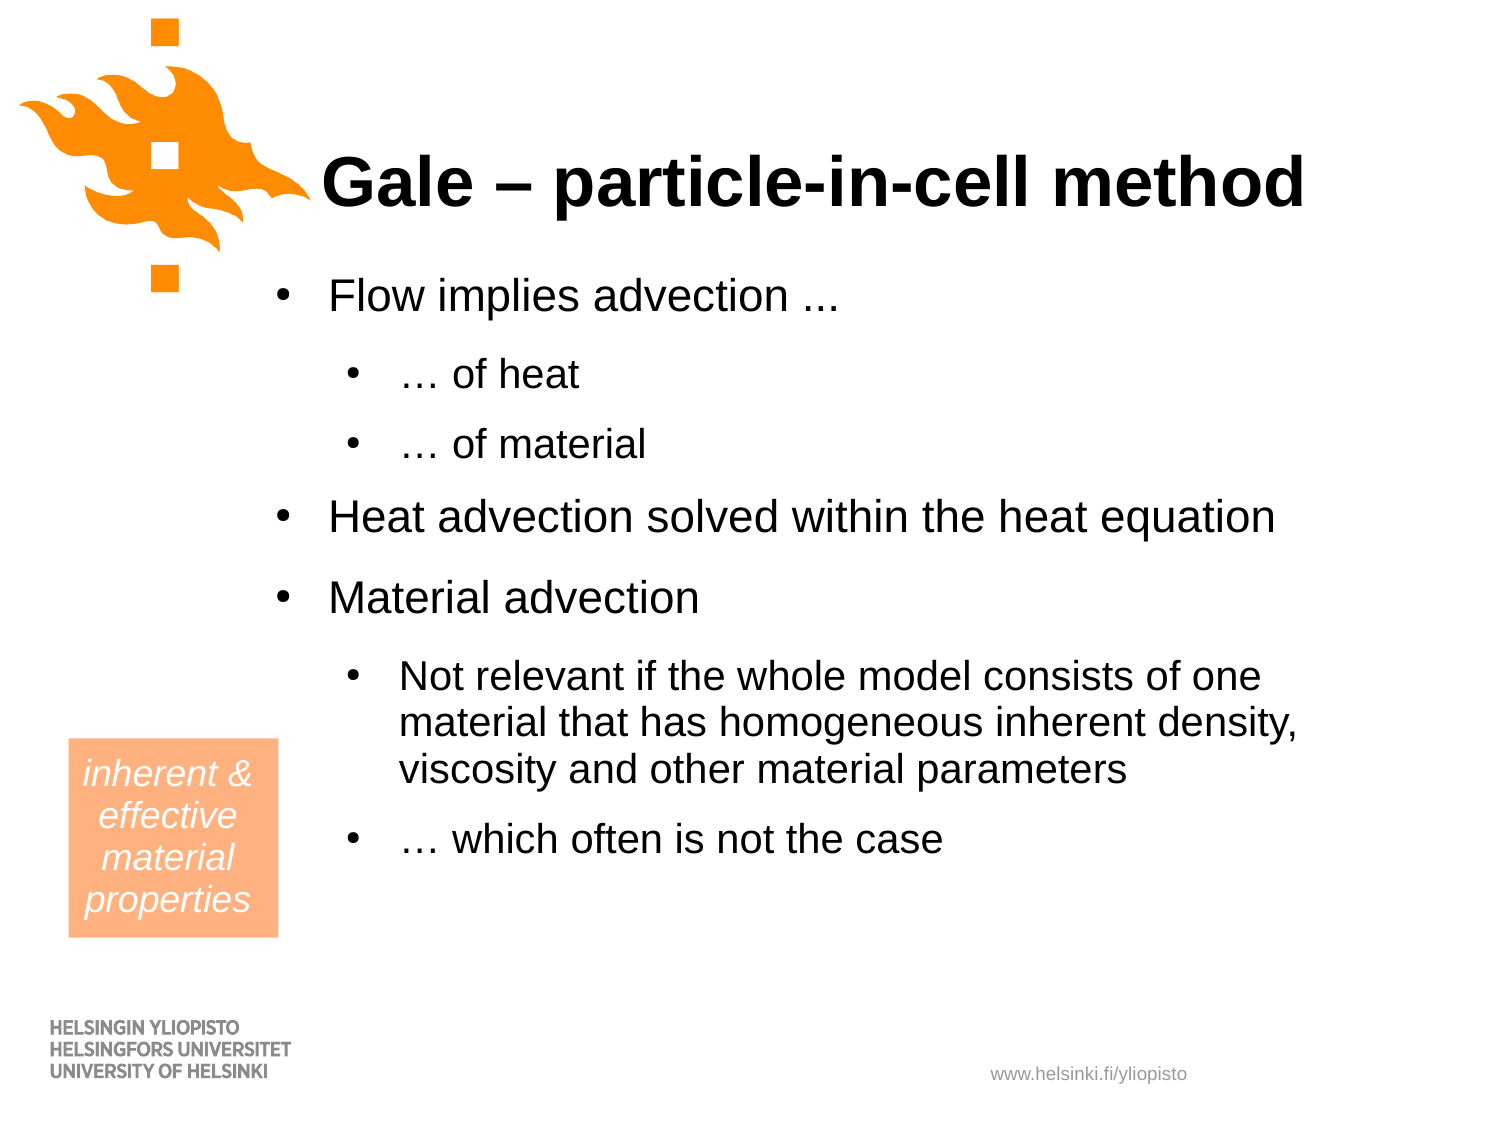

# Gale – particle-in-cell method
Flow implies advection ...
… of heat
… of material
Heat advection solved within the heat equation
Material advection
Not relevant if the whole model consists of one material that has homogeneous inherent density, viscosity and other material parameters
… which often is not the case
inherent & effective material properties